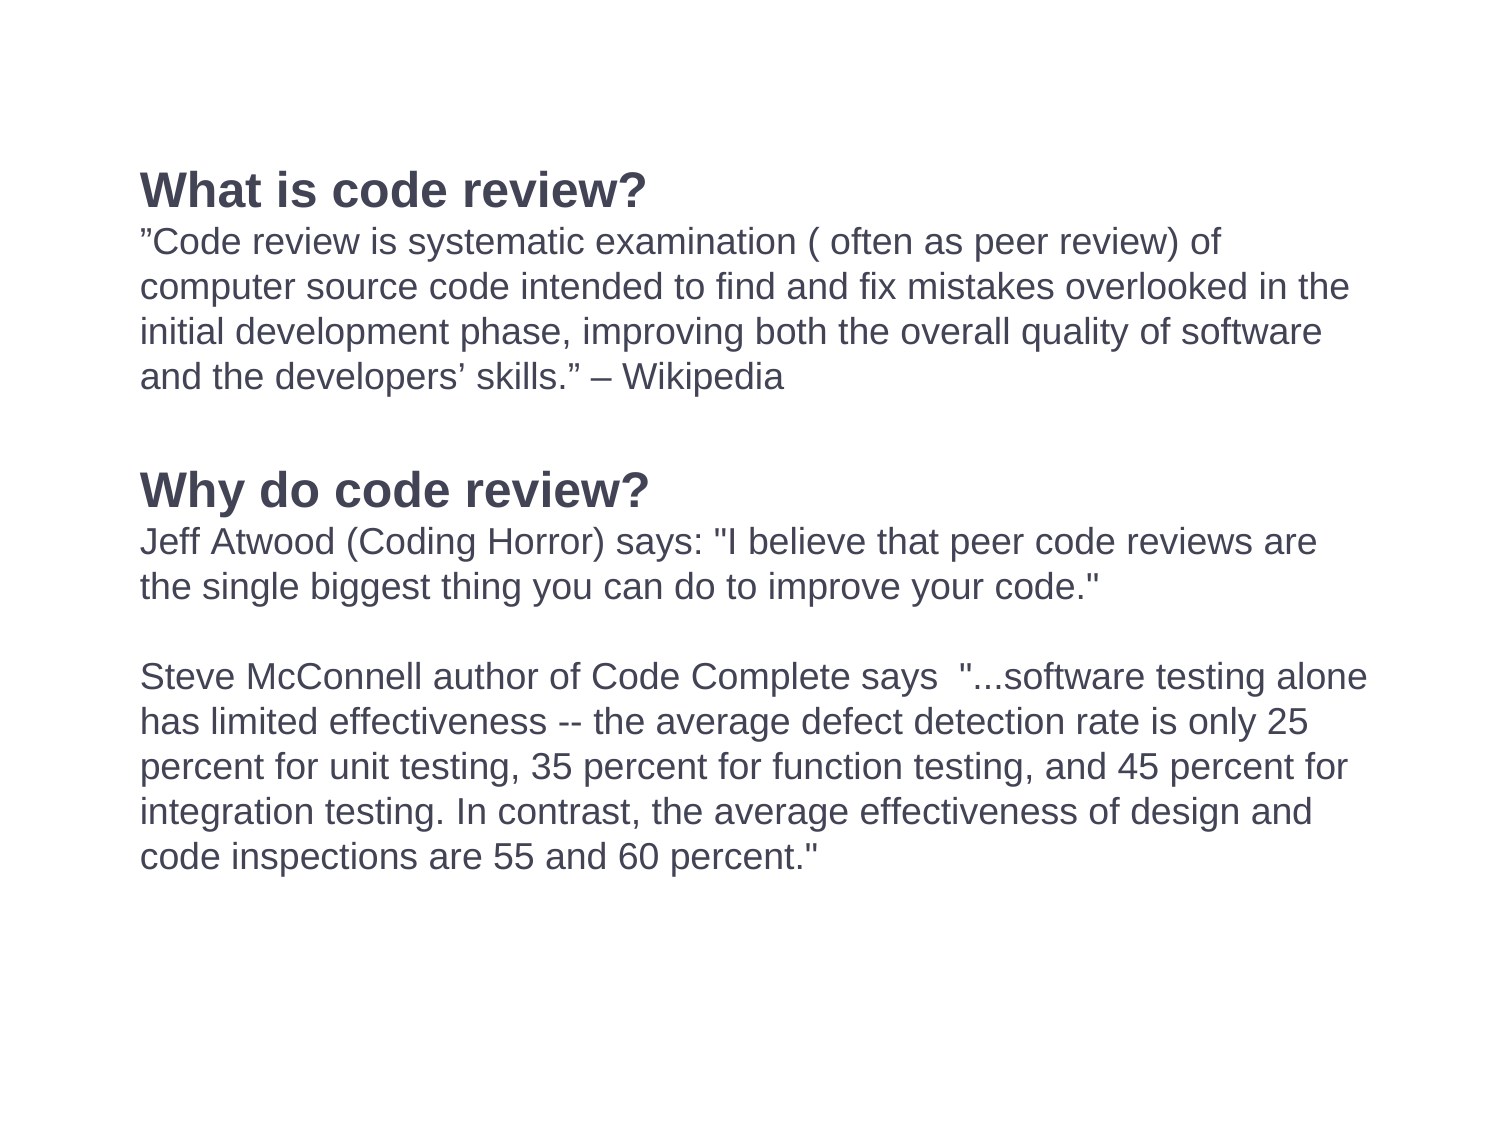

# What is code review? ”Code review is systematic examination ( often as peer review) of computer source code intended to find and fix mistakes overlooked in the initial development phase, improving both the overall quality of software and the developers’ skills.” – Wikipedia Why do code review? Jeff Atwood (Coding Horror) says: "I believe that peer code reviews are the single biggest thing you can do to improve your code." Steve McConnell author of Code Complete says "...software testing alone has limited effectiveness -- the average defect detection rate is only 25 percent for unit testing, 35 percent for function testing, and 45 percent for integration testing. In contrast, the average effectiveness of design and code inspections are 55 and 60 percent."